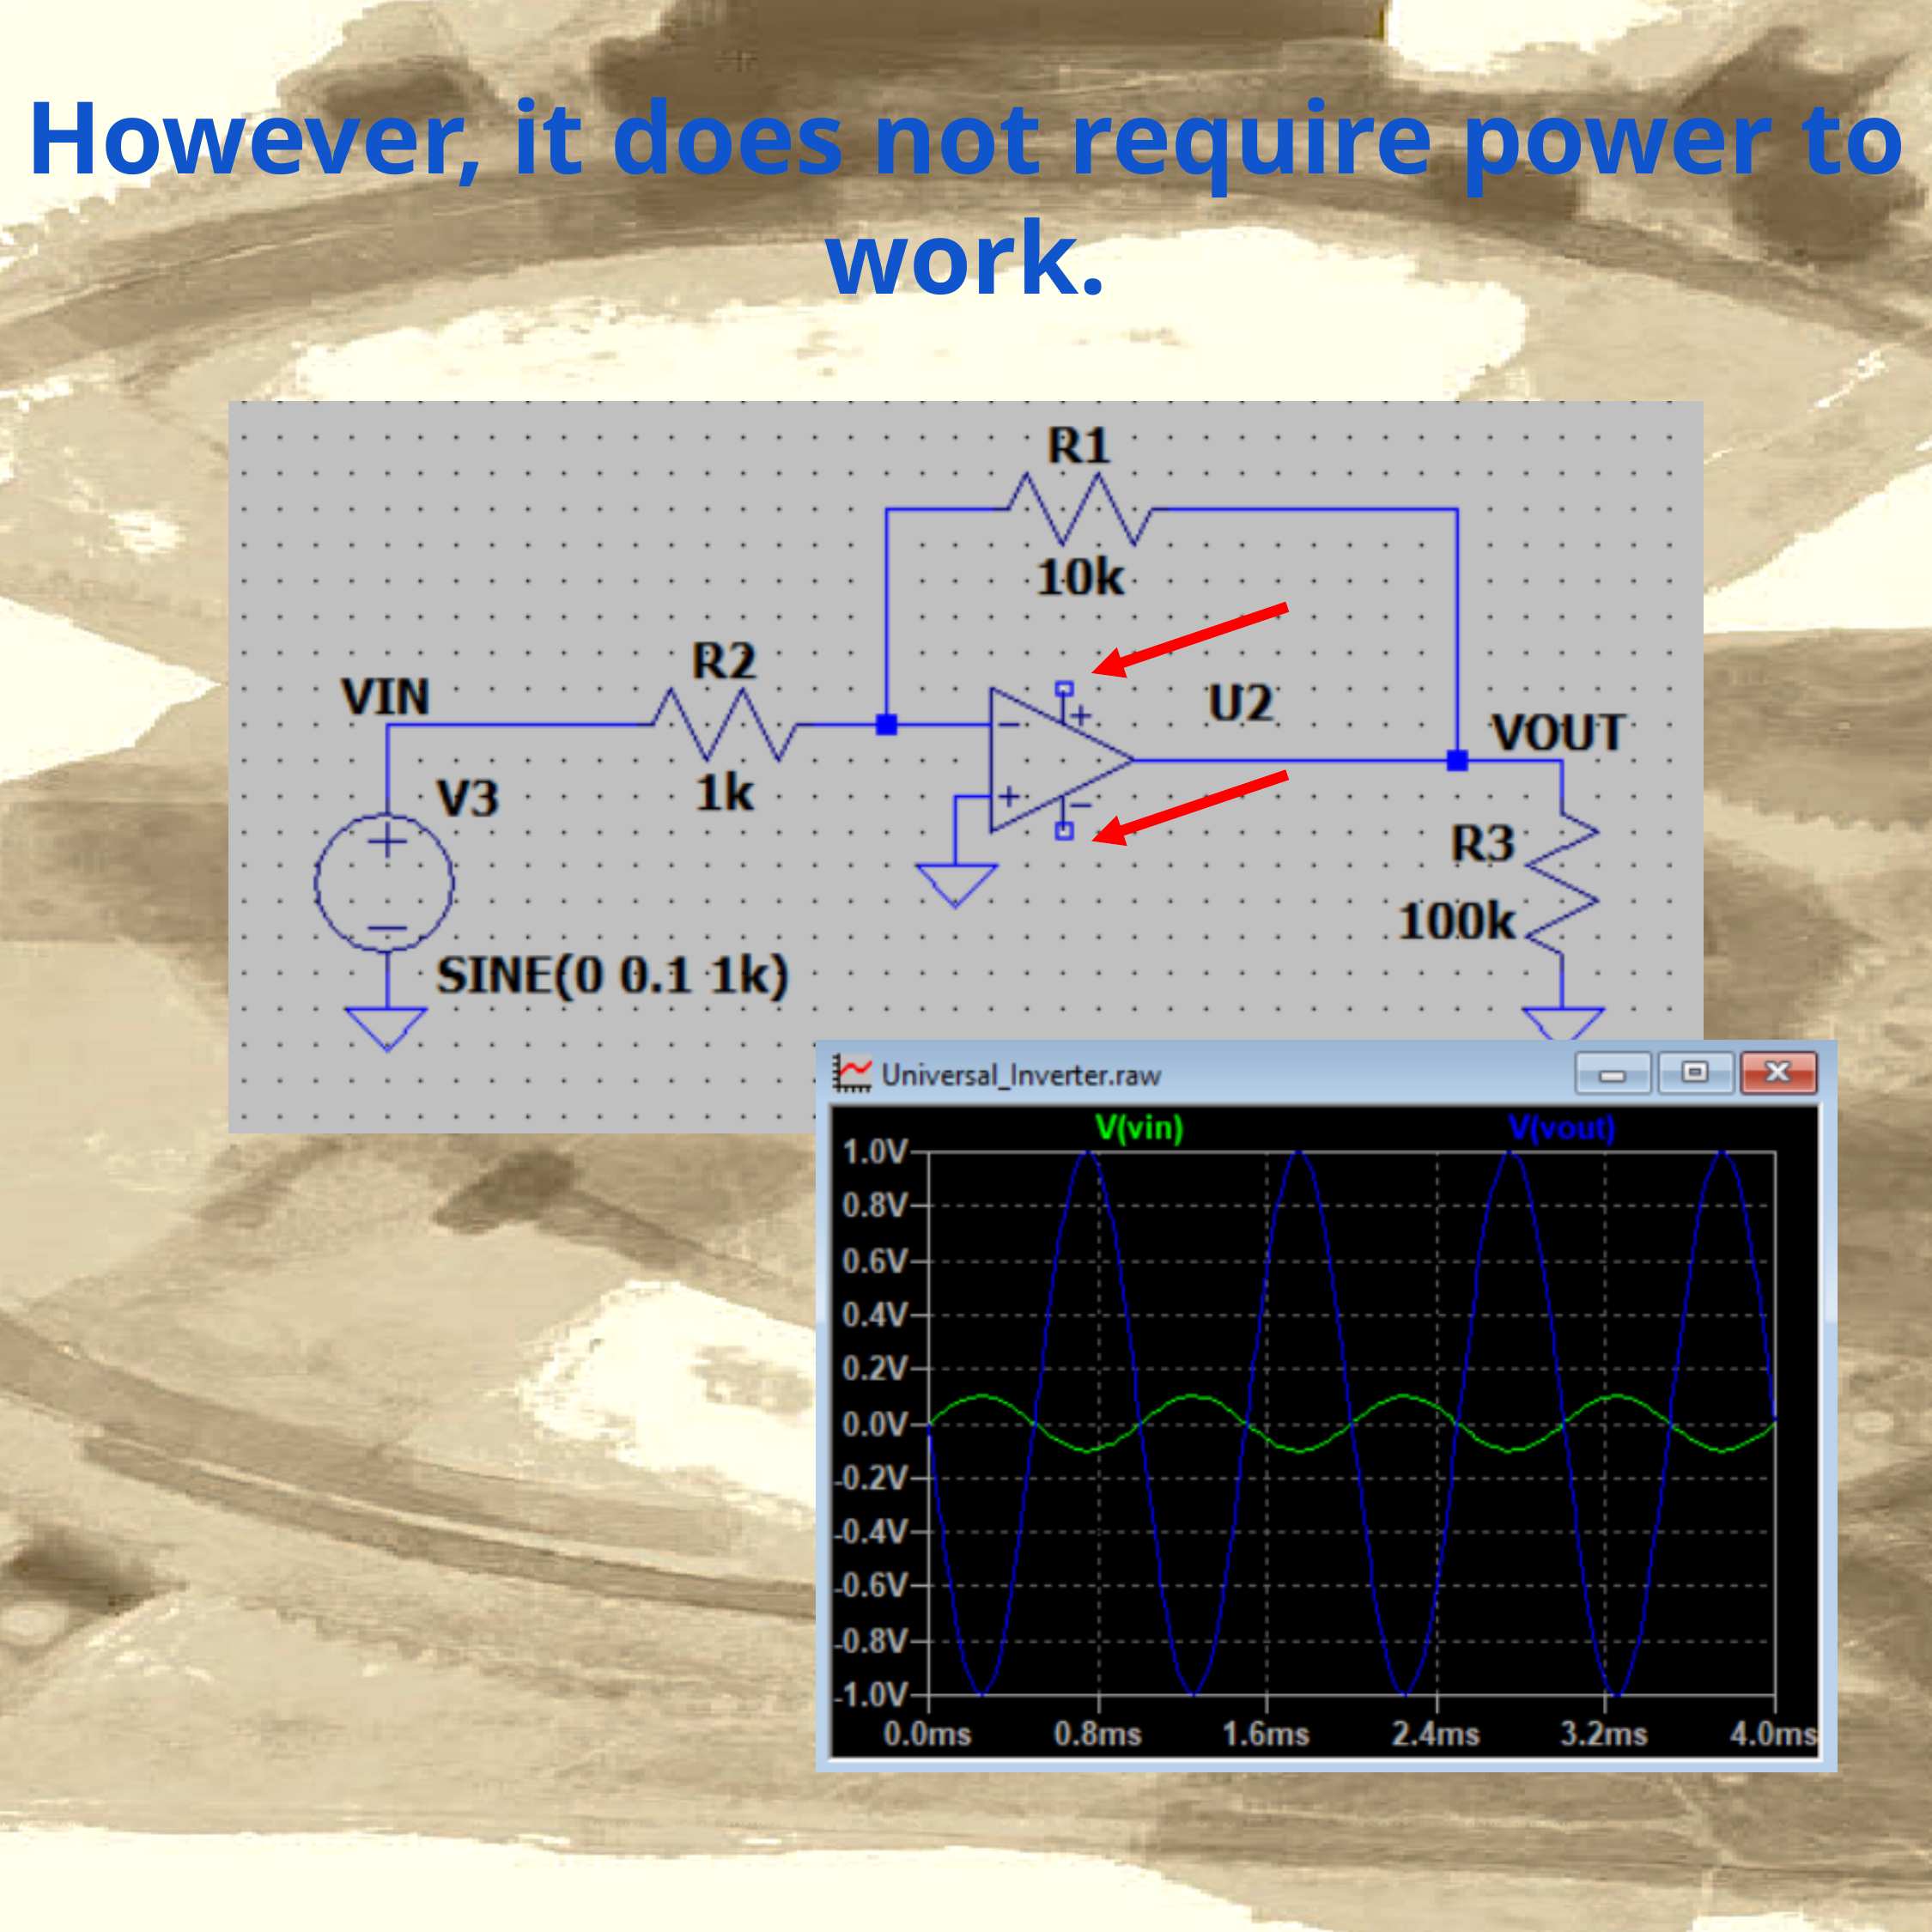

However, it does not require power to work.